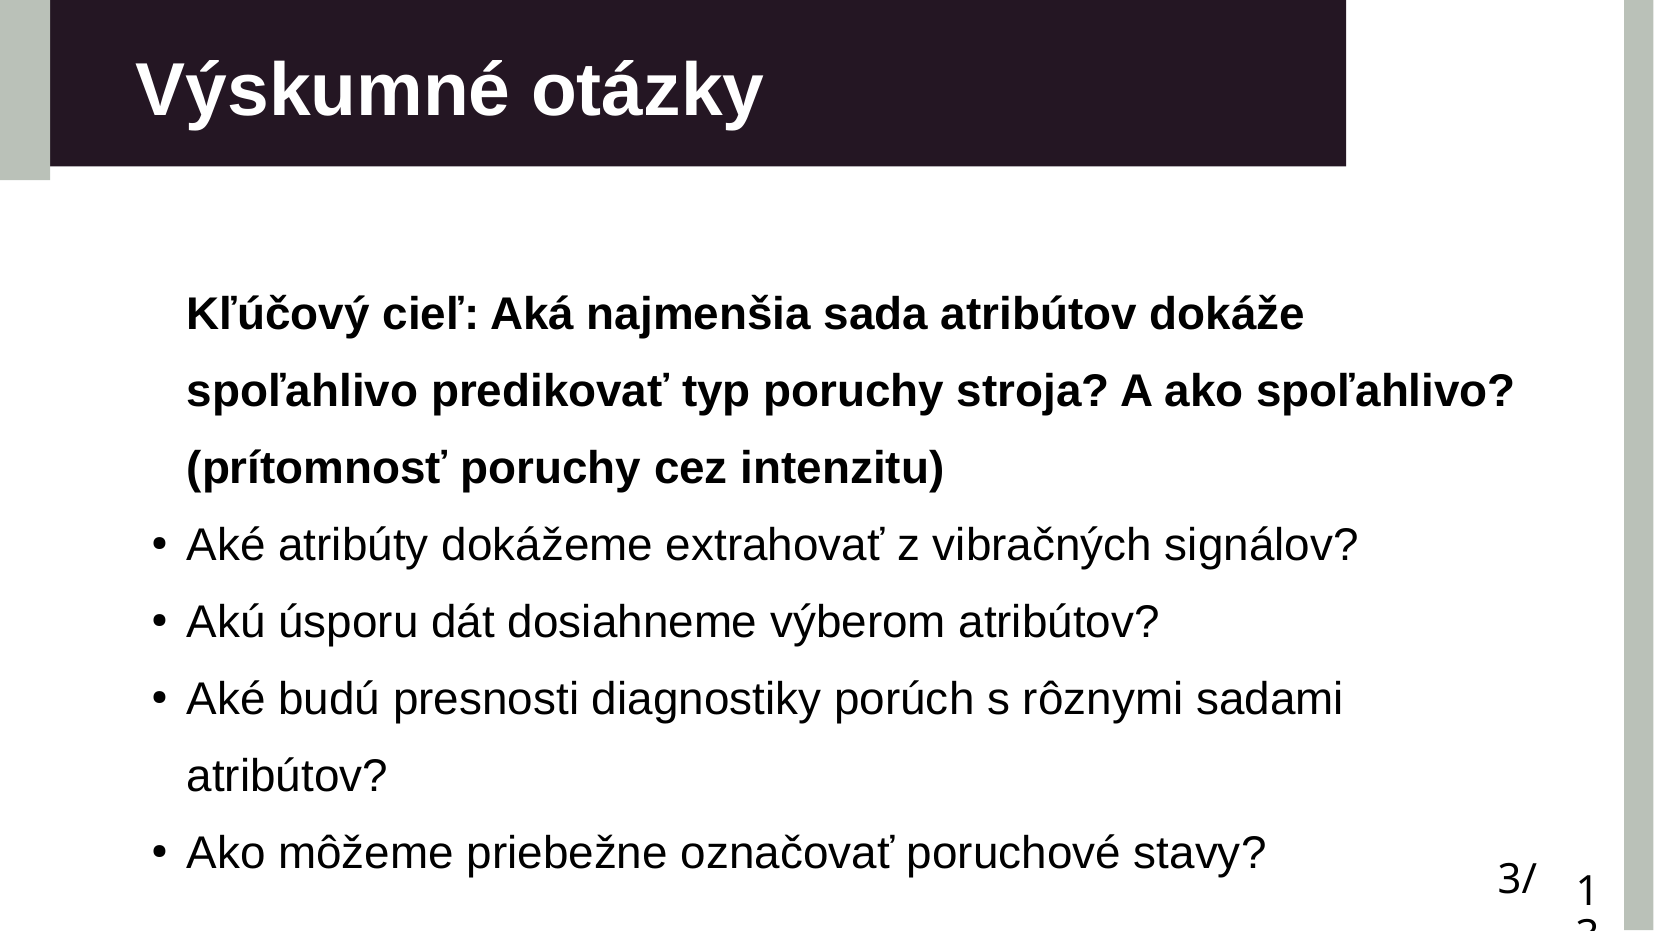

# Výskumné otázky
Kľúčový cieľ: Aká najmenšia sada atribútov dokáže spoľahlivo predikovať typ poruchy stroja? A ako spoľahlivo? (prítomnosť poruchy cez intenzitu)
Aké atribúty dokážeme extrahovať z vibračných signálov?
Akú úsporu dát dosiahneme výberom atribútov?
Aké budú presnosti diagnostiky porúch s rôznymi sadami atribútov?
Ako môžeme priebežne označovať poruchové stavy?
13